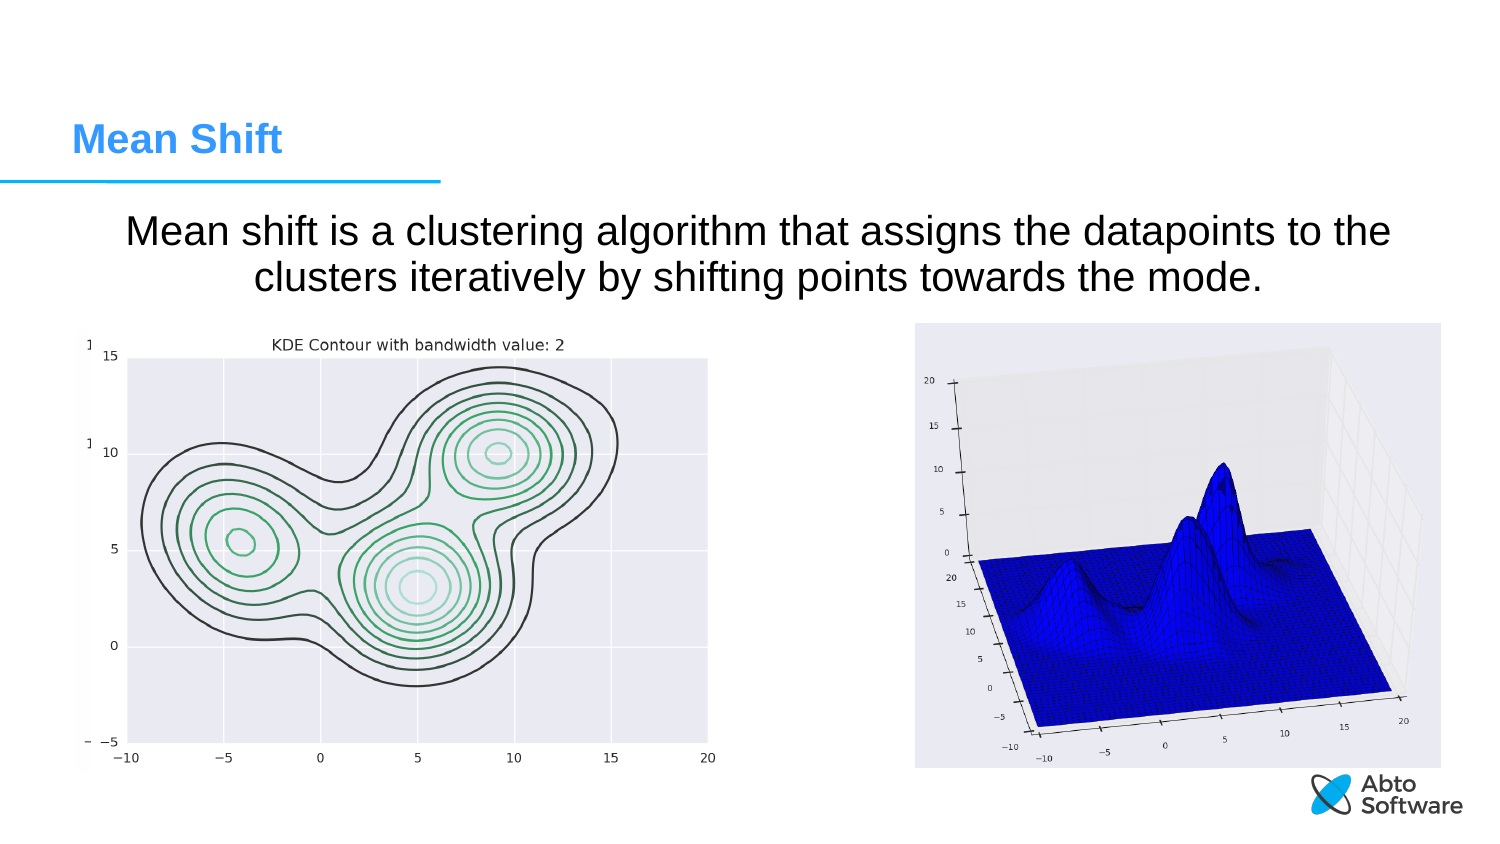

# Mean Shift
Mean shift is a clustering algorithm that assigns the datapoints to the clusters iteratively by shifting points towards the mode.